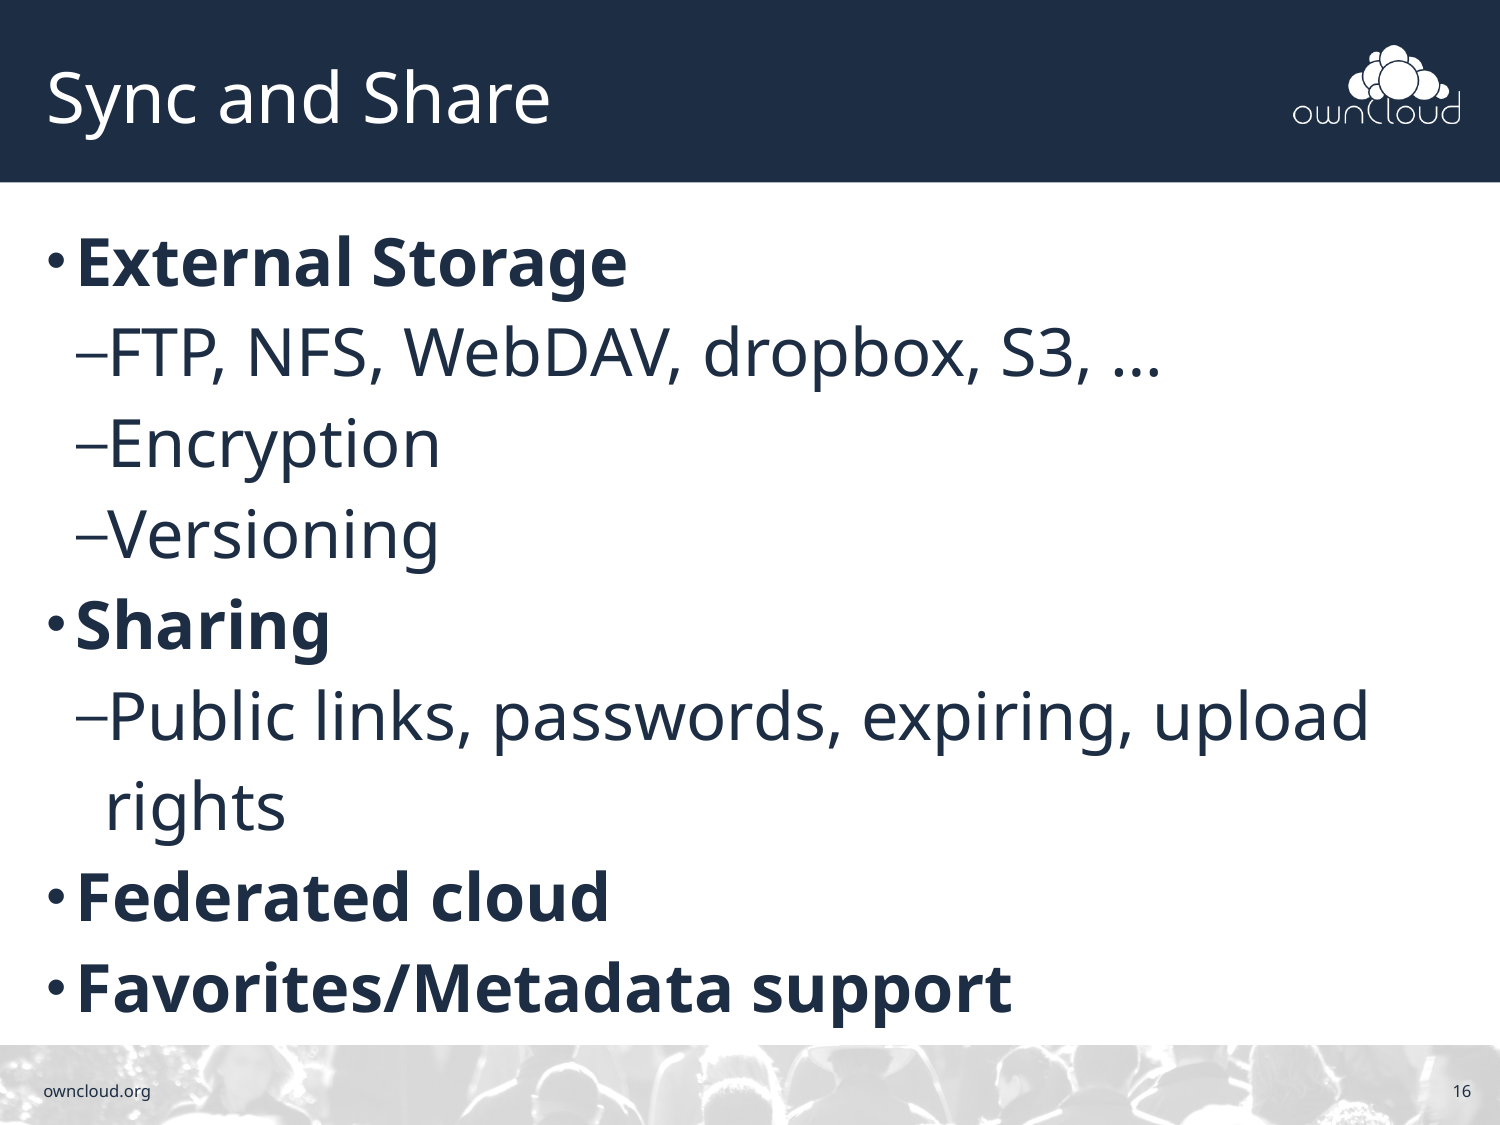

# Sync and Share
External Storage
FTP, NFS, WebDAV, dropbox, S3, …
Encryption
Versioning
Sharing
Public links, passwords, expiring, upload rights
Federated cloud
Favorites/Metadata support